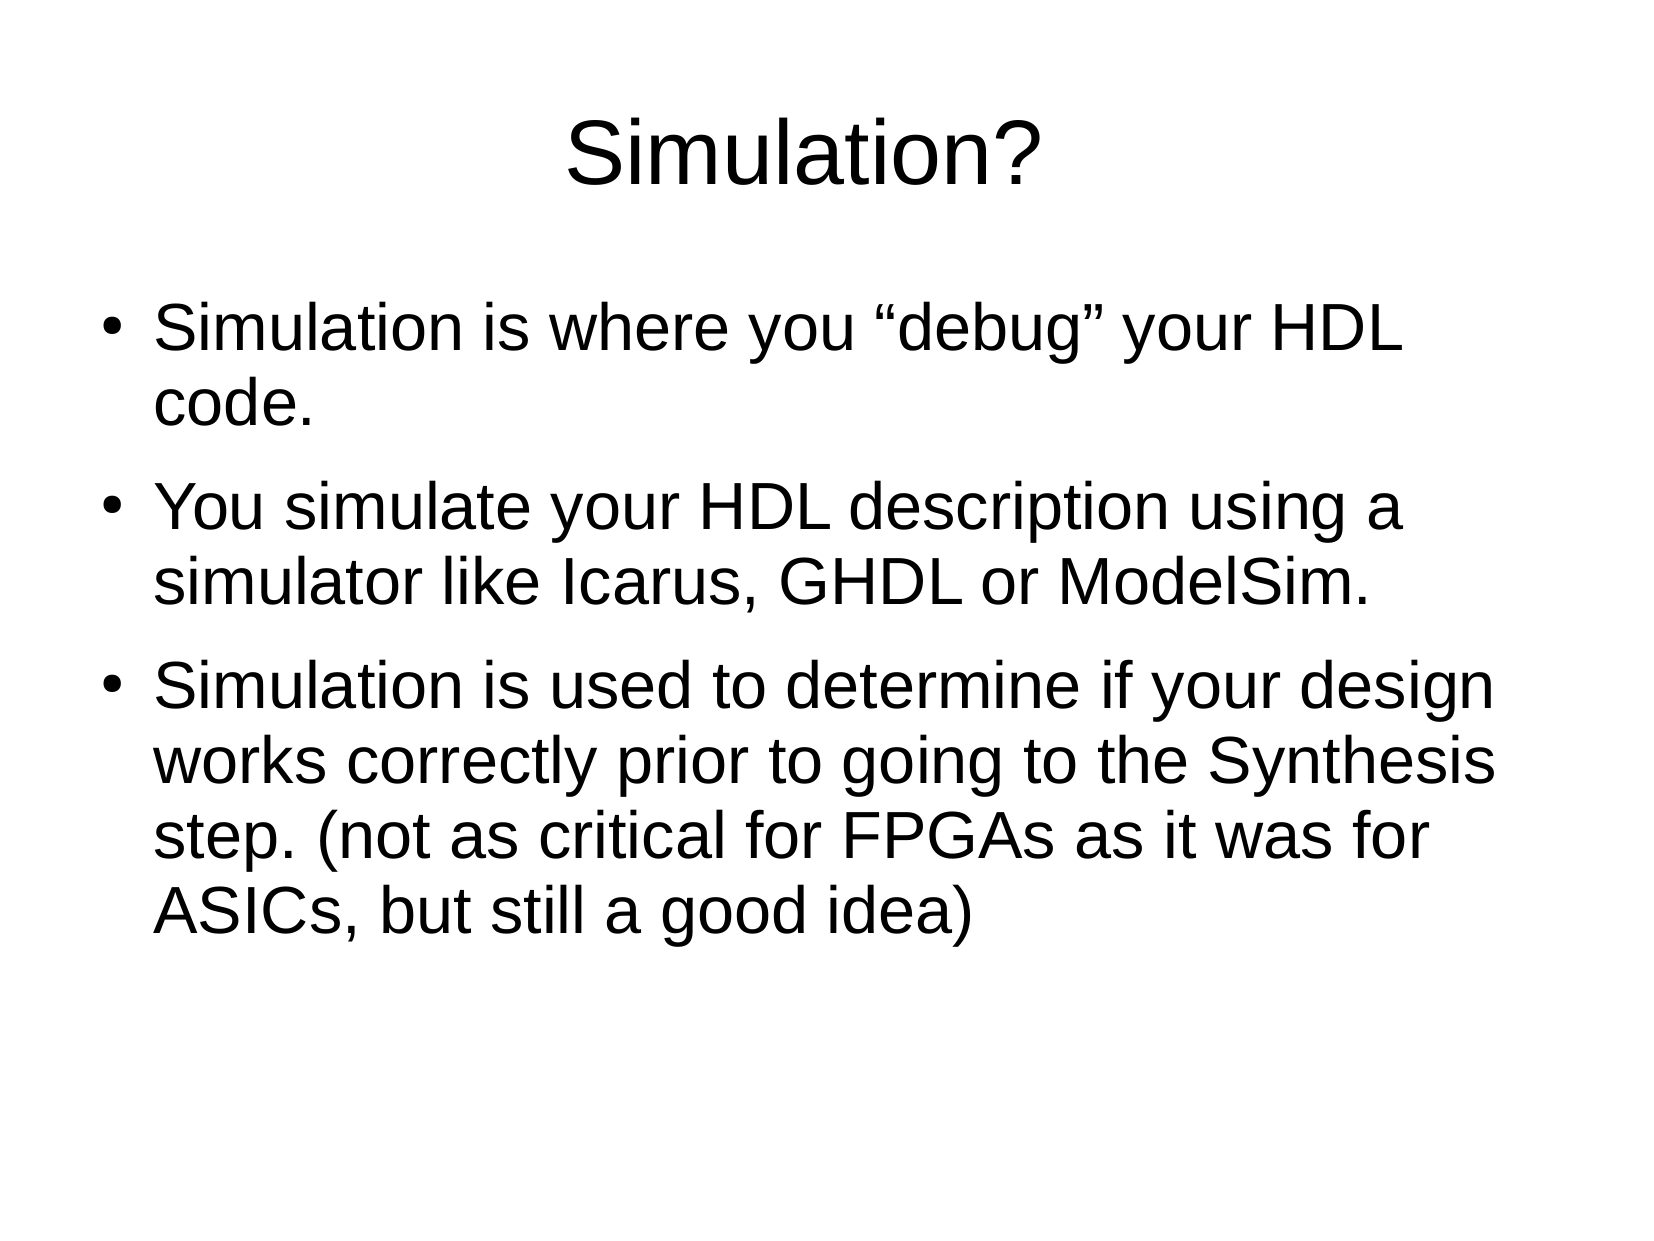

# Simulation?
Simulation is where you “debug” your HDL code.
You simulate your HDL description using a simulator like Icarus, GHDL or ModelSim.
Simulation is used to determine if your design works correctly prior to going to the Synthesis step. (not as critical for FPGAs as it was for ASICs, but still a good idea)